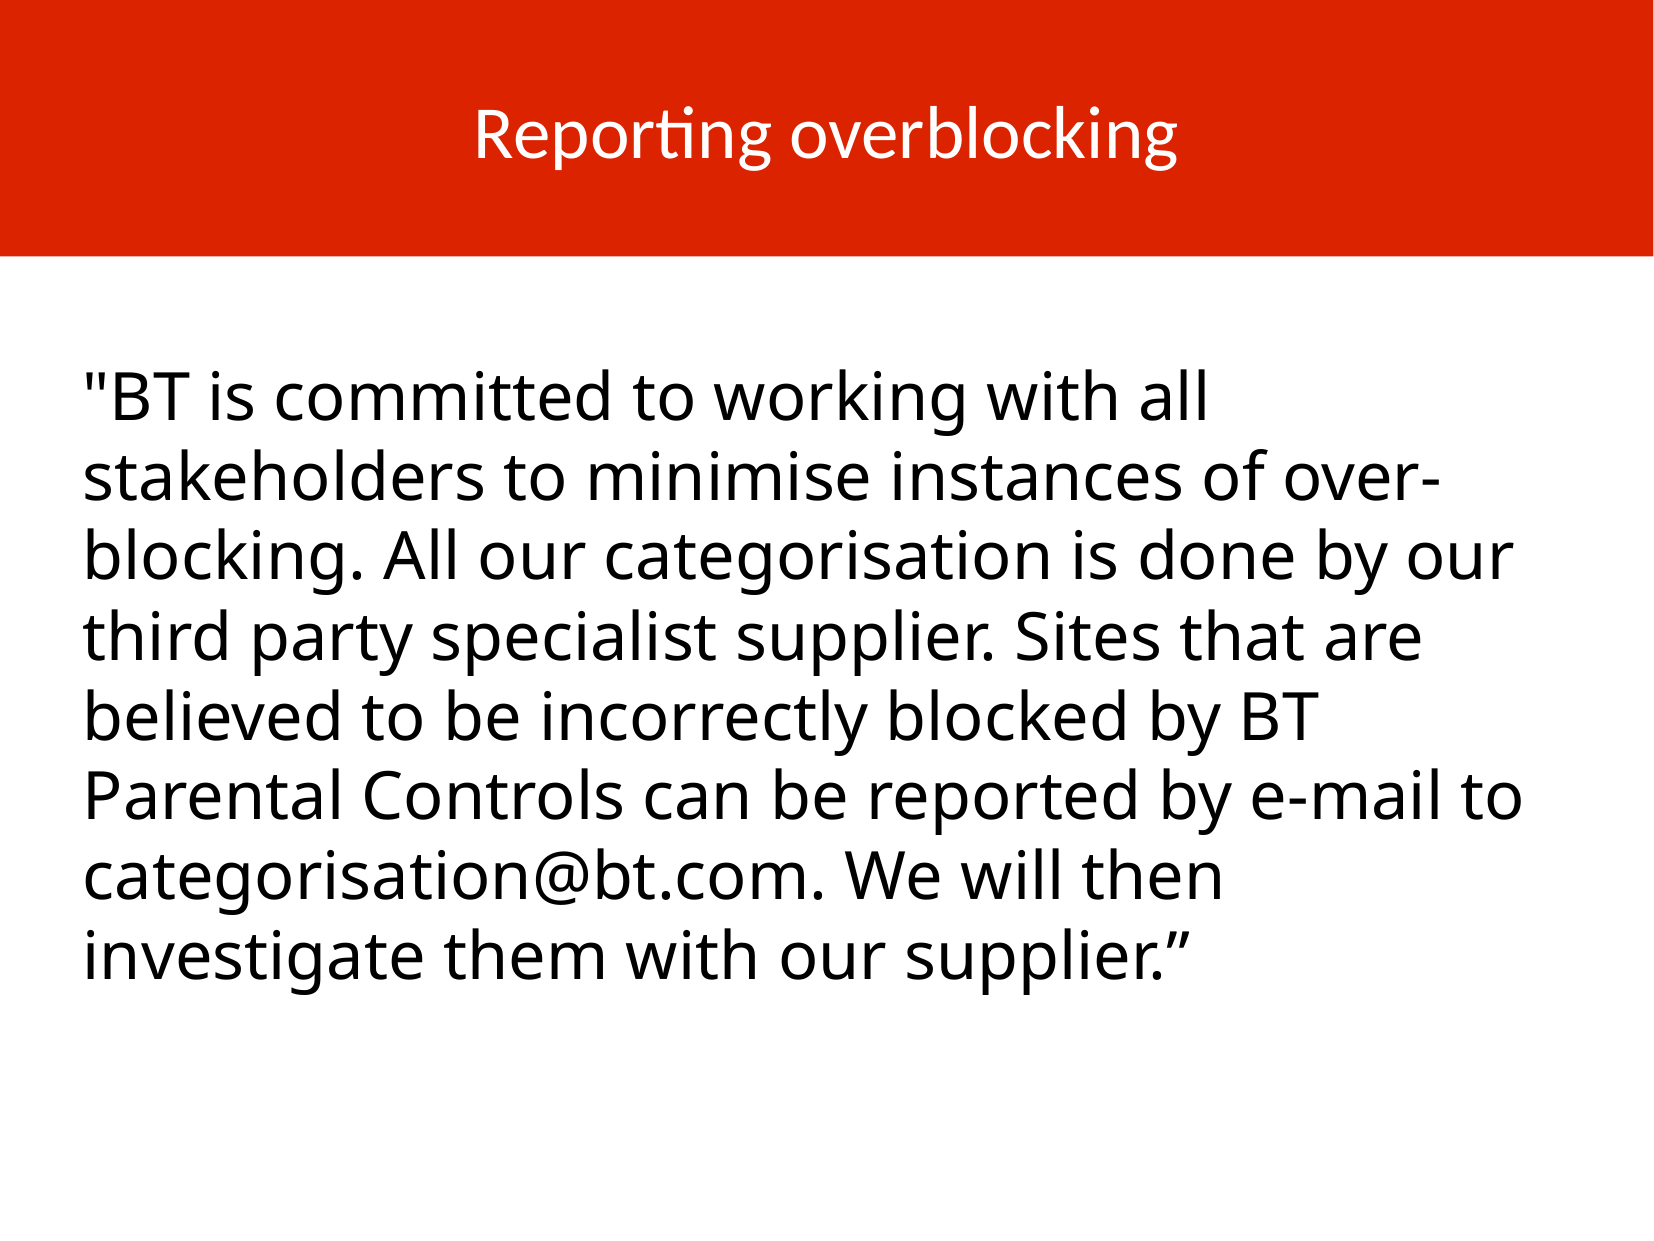

Reporting overblocking
"BT is committed to working with all stakeholders to minimise instances of over-blocking. All our categorisation is done by our third party specialist supplier. Sites that are believed to be incorrectly blocked by BT Parental Controls can be reported by e-mail to categorisation@bt.com. We will then investigate them with our supplier.”